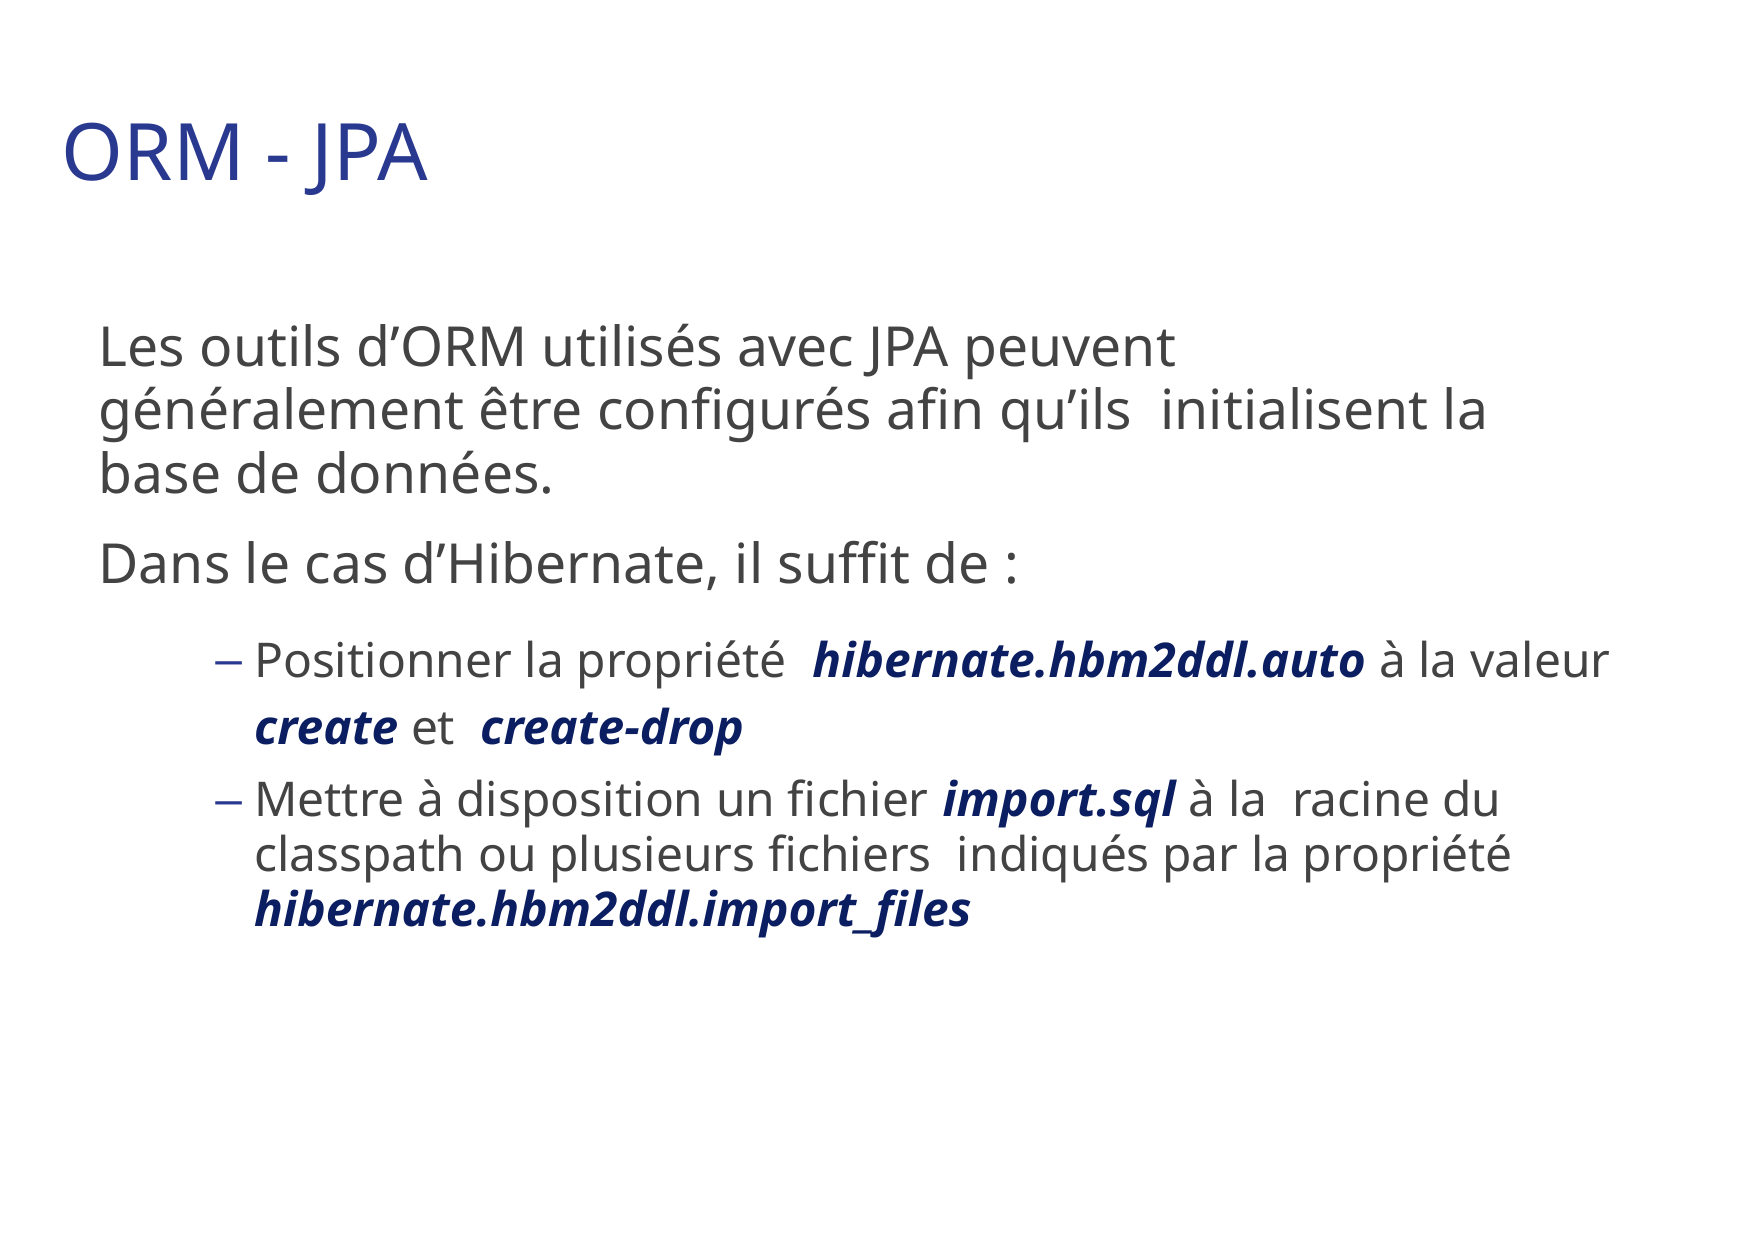

# ORM - JPA
Les outils d’ORM utilisés avec JPA peuvent généralement être configurés afin qu’ils initialisent la base de données.
Dans le cas d’Hibernate, il suffit de :
Positionner la propriété hibernate.hbm2ddl.auto à la valeur create et create-drop
Mettre à disposition un fichier import.sql à la racine du classpath ou plusieurs fichiers indiqués par la propriété hibernate.hbm2ddl.import_files